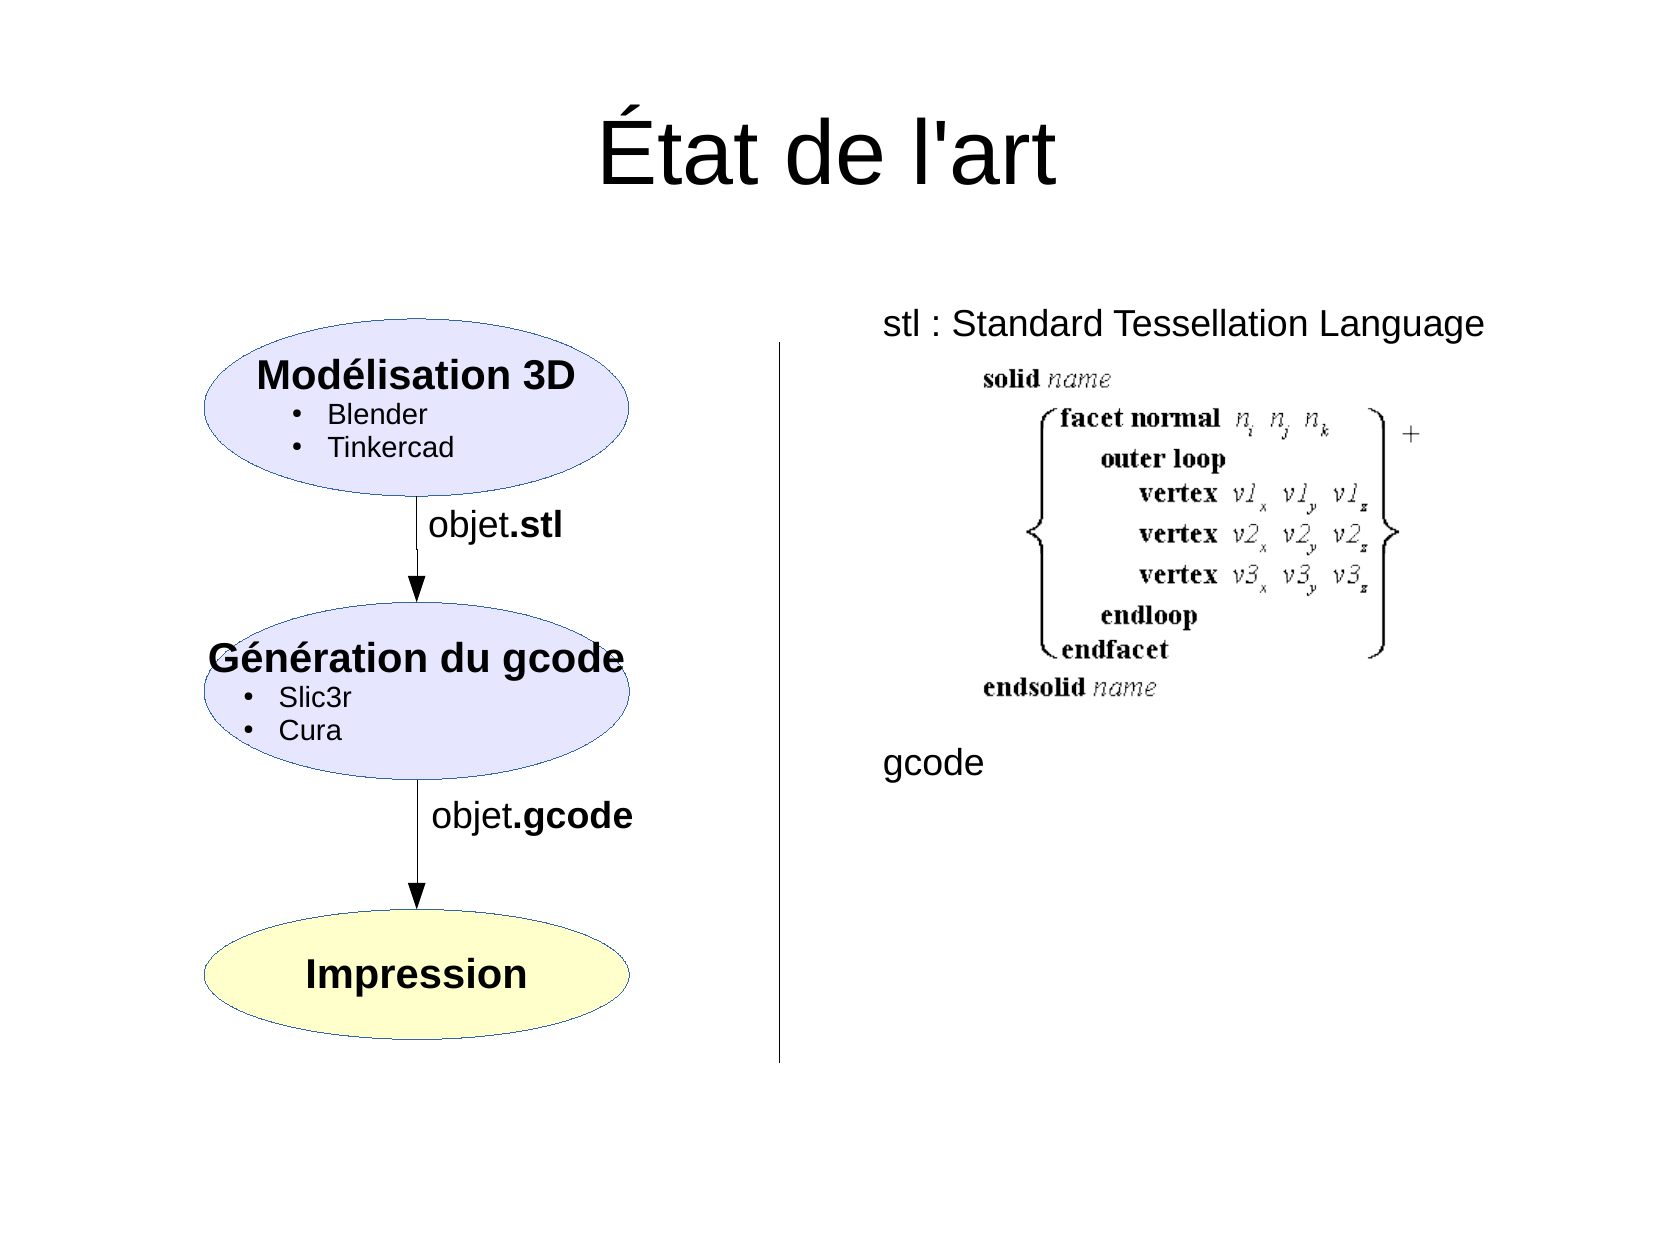

# État de l'art
stl : Standard Tessellation Language
Modélisation 3D
Blender
Tinkercad
objet.stl
Génération du gcode
Slic3r
Cura
gcode
objet.gcode
Impression